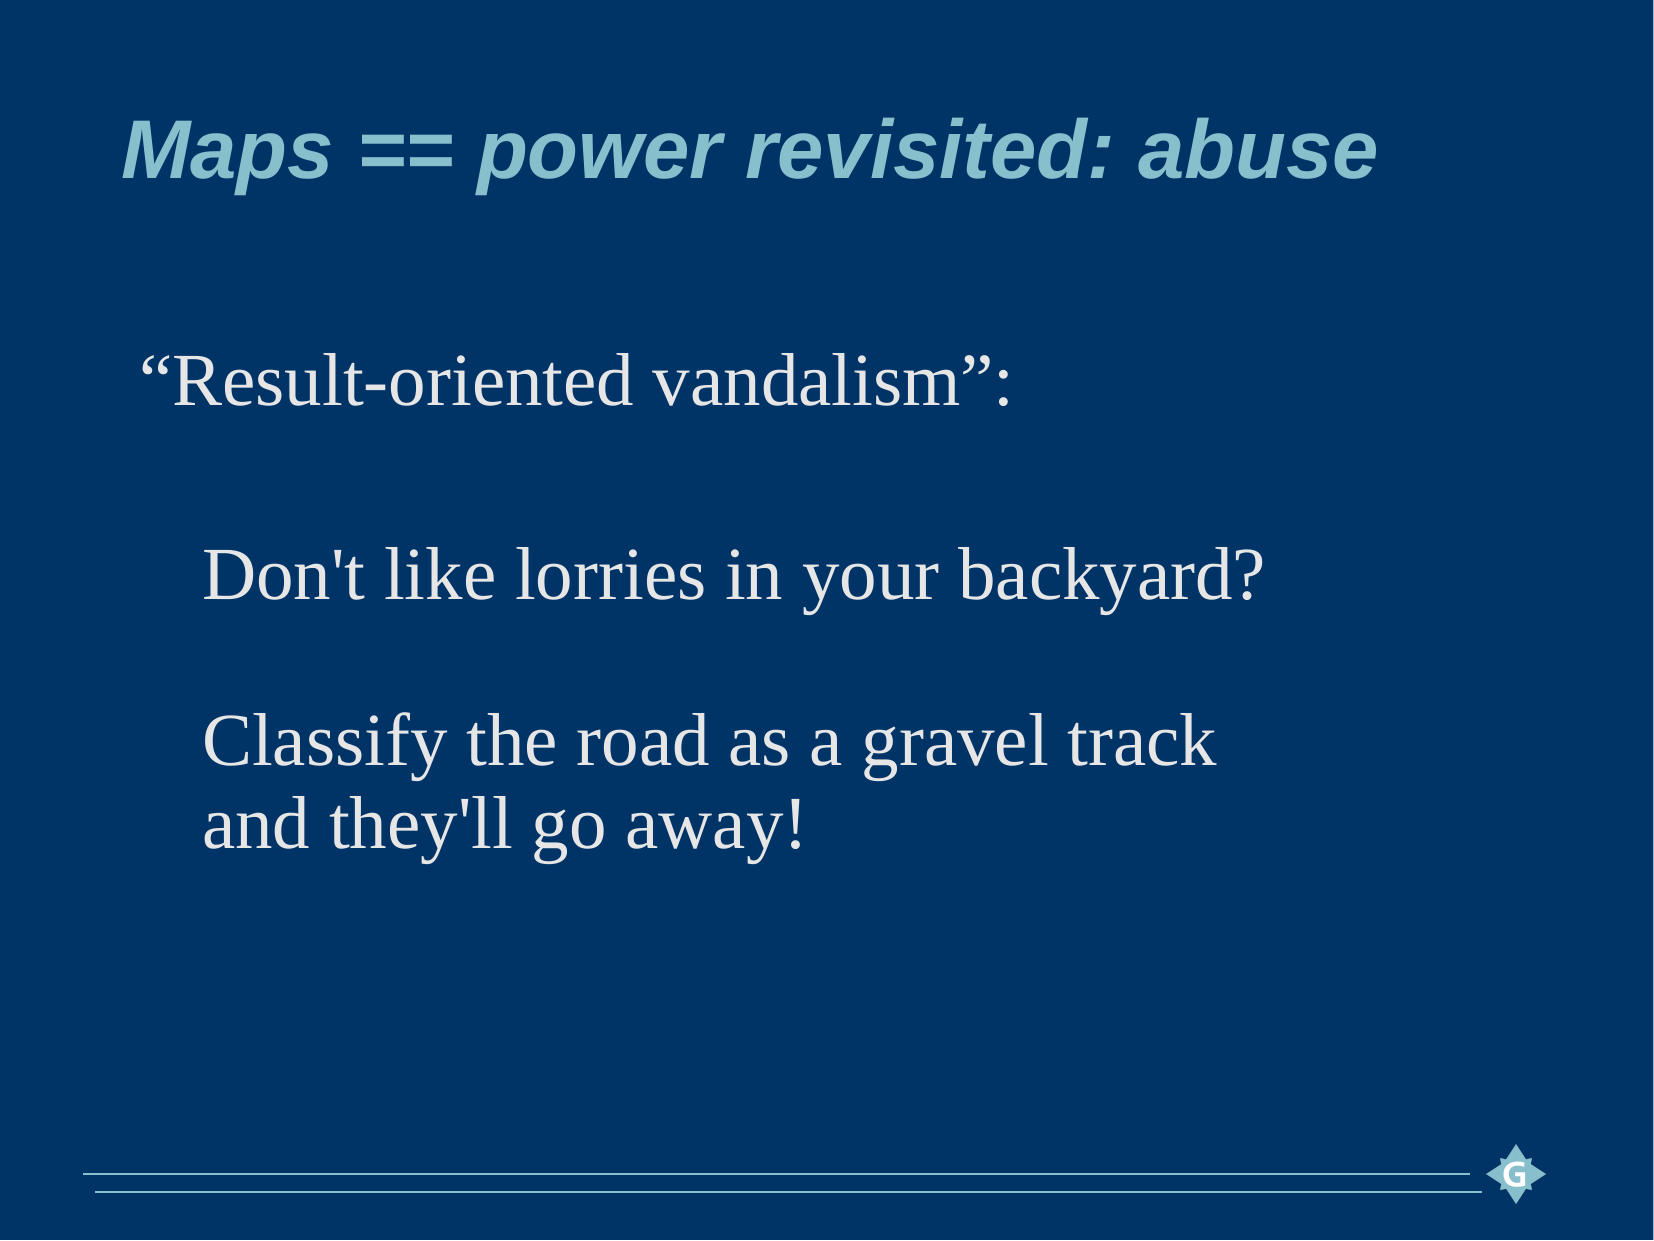

# Maps == power revisited: abuse
“Result-oriented vandalism”:
Don't like lorries in your backyard?
Classify the road as a gravel track
and they'll go away!